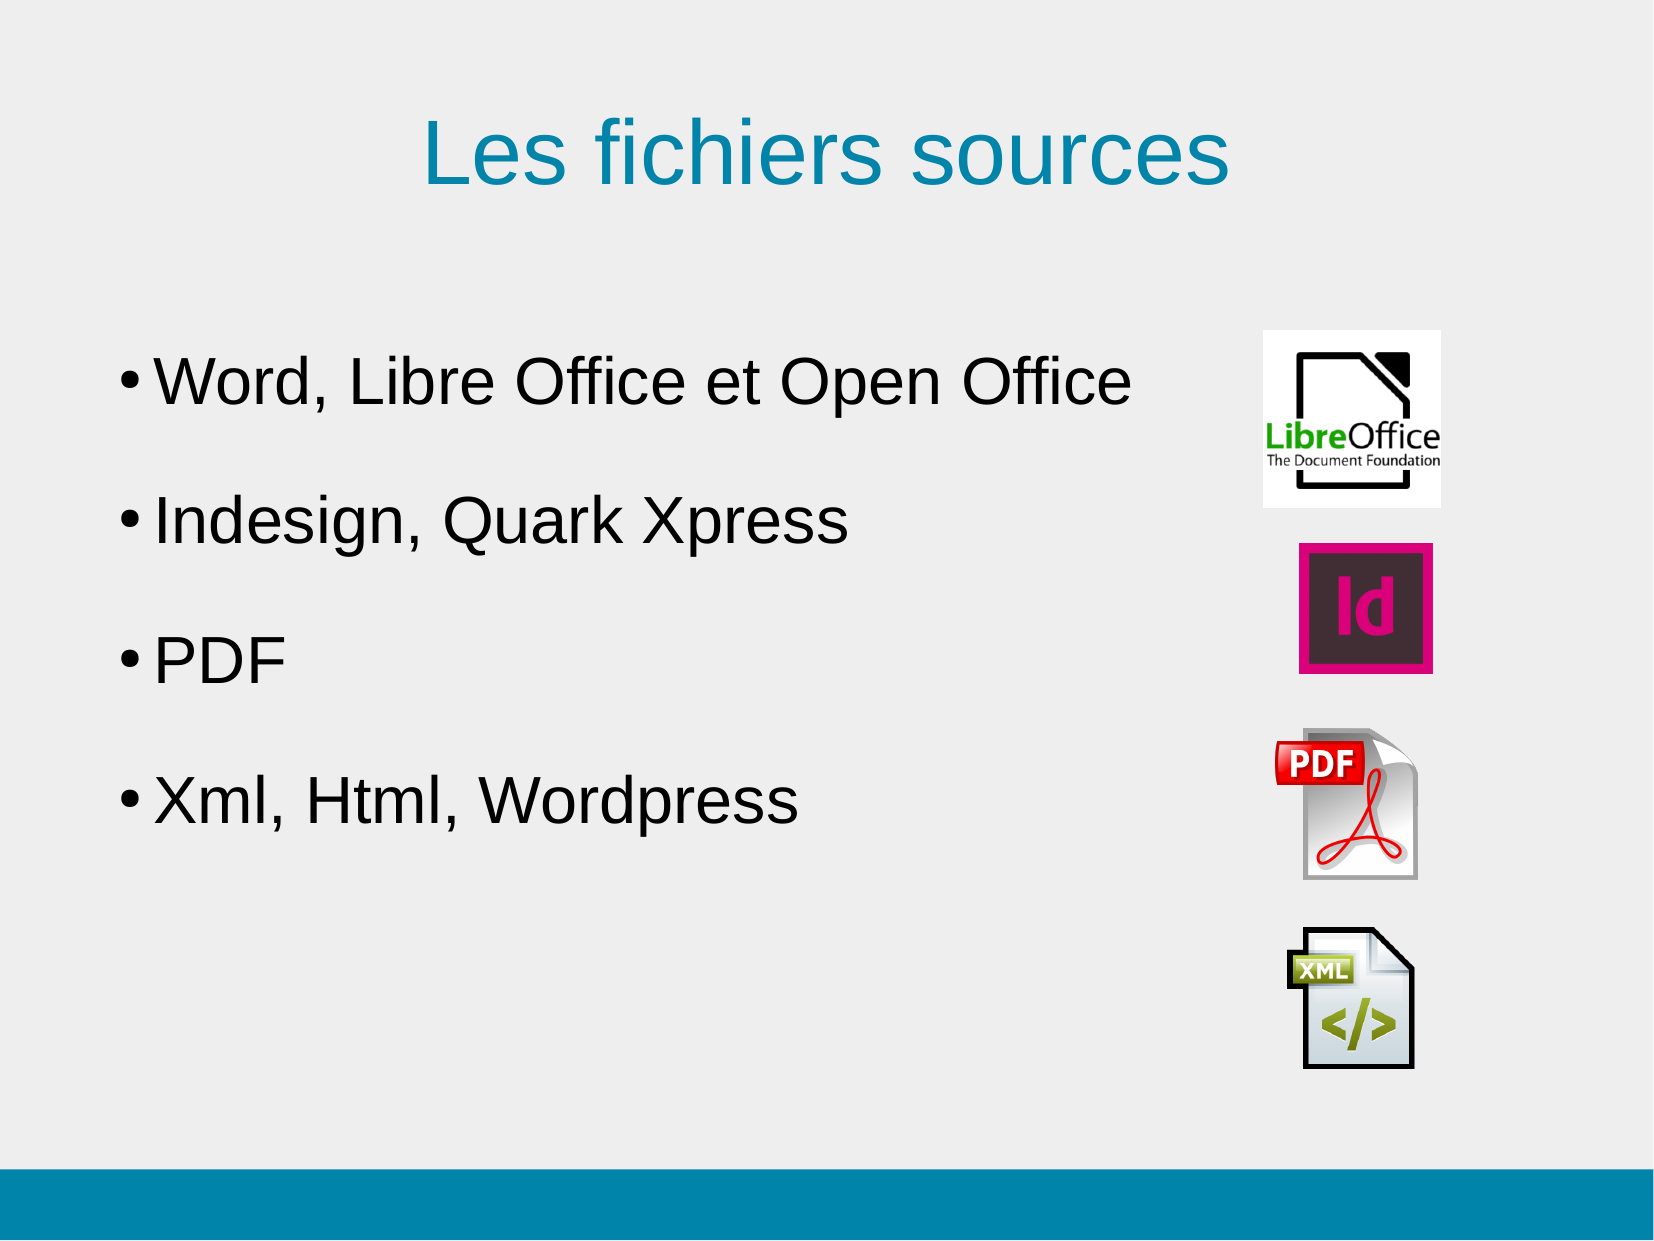

# Les fichiers sources
Word, Libre Office et Open Office
Indesign, Quark Xpress
PDF
Xml, Html, Wordpress